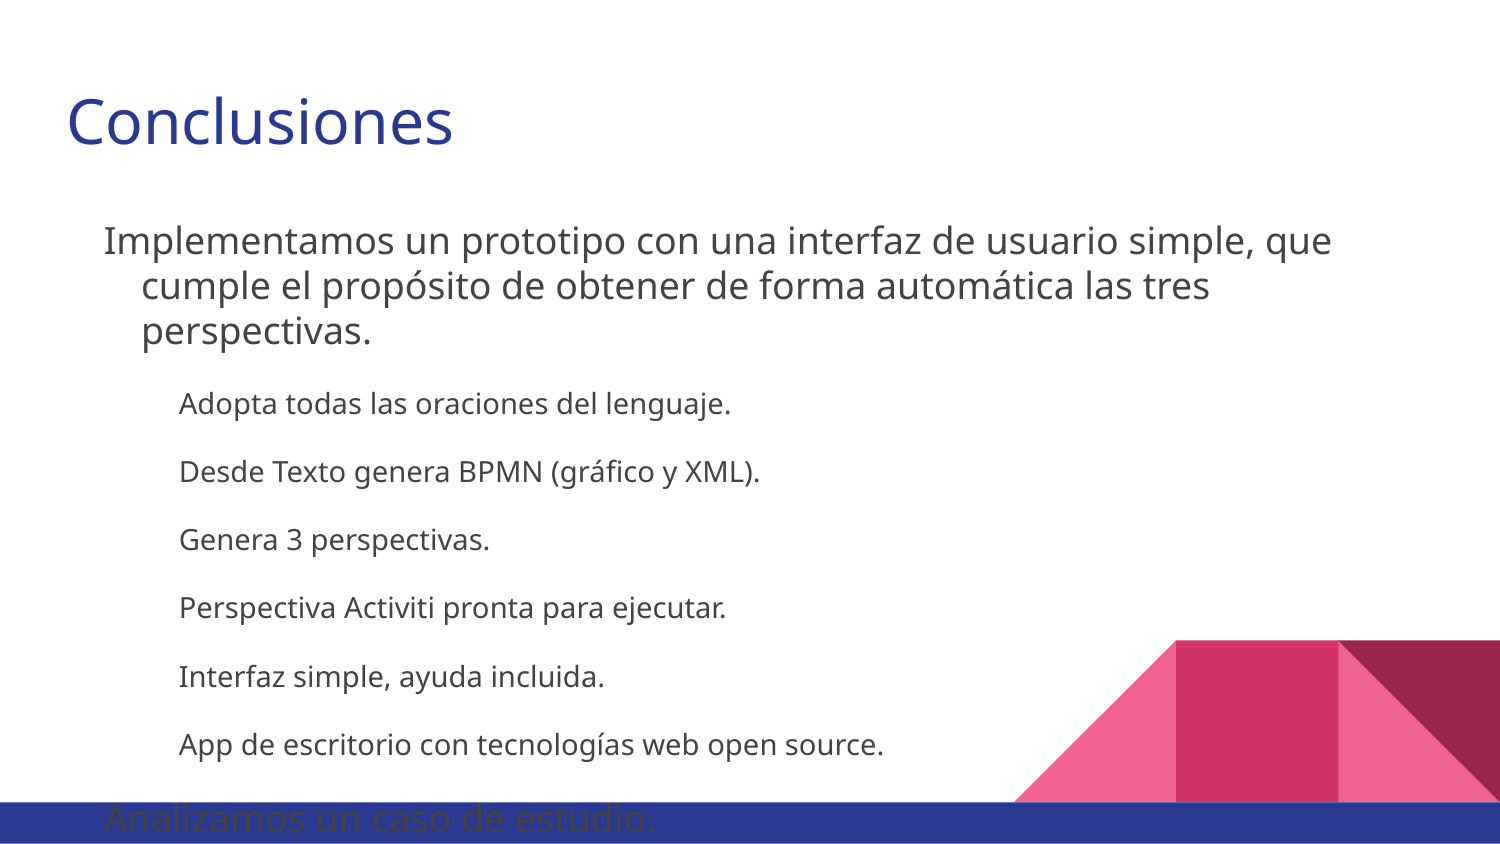

# Conclusiones
Implementamos un prototipo con una interfaz de usuario simple, que cumple el propósito de obtener de forma automática las tres perspectivas.
Adopta todas las oraciones del lenguaje.
Desde Texto genera BPMN (gráfico y XML).
Genera 3 perspectivas.
Perspectiva Activiti pronta para ejecutar.
Interfaz simple, ayuda incluida.
App de escritorio con tecnologías web open source.
Analizamos un caso de estudio.
Obtuvimos un modelo equivalente.
Buen entendimiento del texto para el caso de estudio.